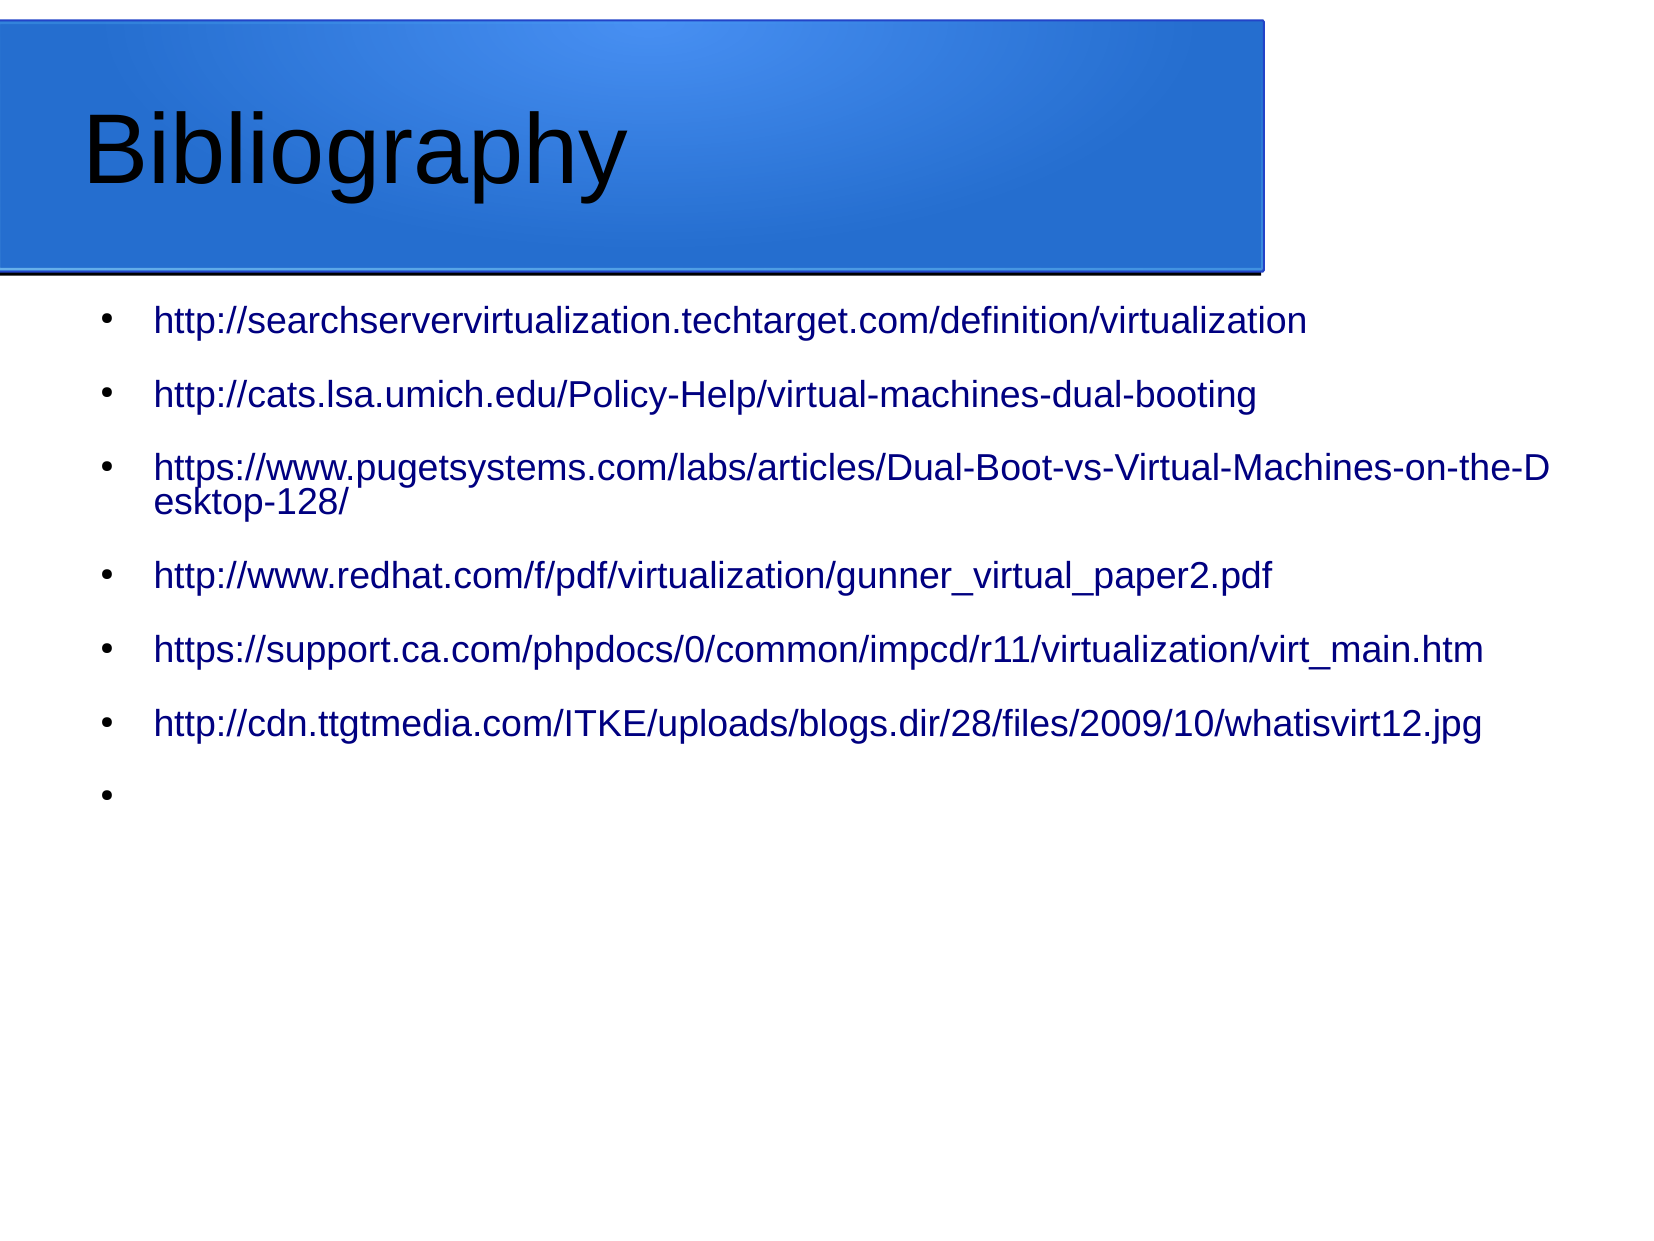

# Bibliography
http://searchservervirtualization.techtarget.com/definition/virtualization
http://cats.lsa.umich.edu/Policy-Help/virtual-machines-dual-booting
https://www.pugetsystems.com/labs/articles/Dual-Boot-vs-Virtual-Machines-on-the-Desktop-128/
http://www.redhat.com/f/pdf/virtualization/gunner_virtual_paper2.pdf
https://support.ca.com/phpdocs/0/common/impcd/r11/virtualization/virt_main.htm
http://cdn.ttgtmedia.com/ITKE/uploads/blogs.dir/28/files/2009/10/whatisvirt12.jpg